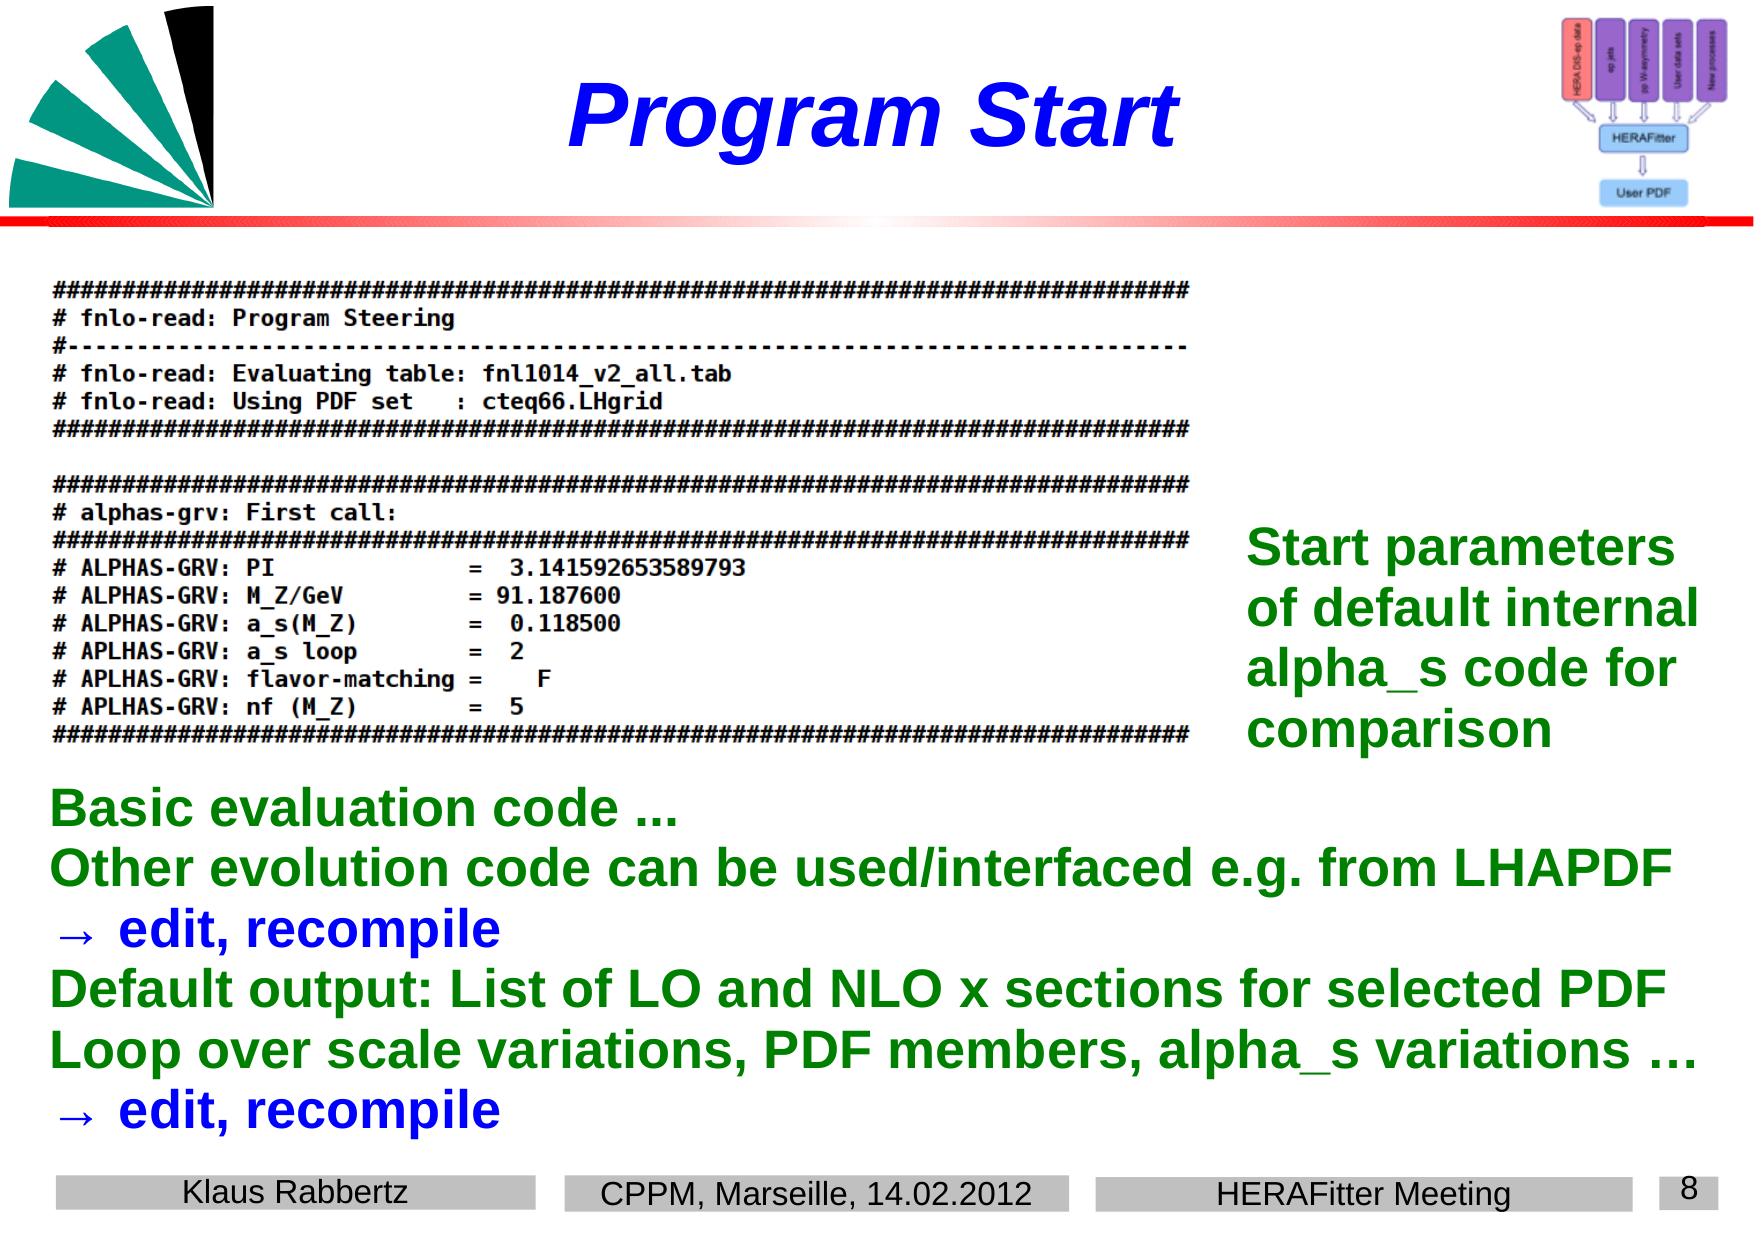

# Program Start
Start parameters
of default internal
alpha_s code for
comparison
Basic evaluation code ...
Other evolution code can be used/interfaced e.g. from LHAPDF
→ edit, recompile
Default output: List of LO and NLO x sections for selected PDF
Loop over scale variations, PDF members, alpha_s variations …
→ edit, recompile